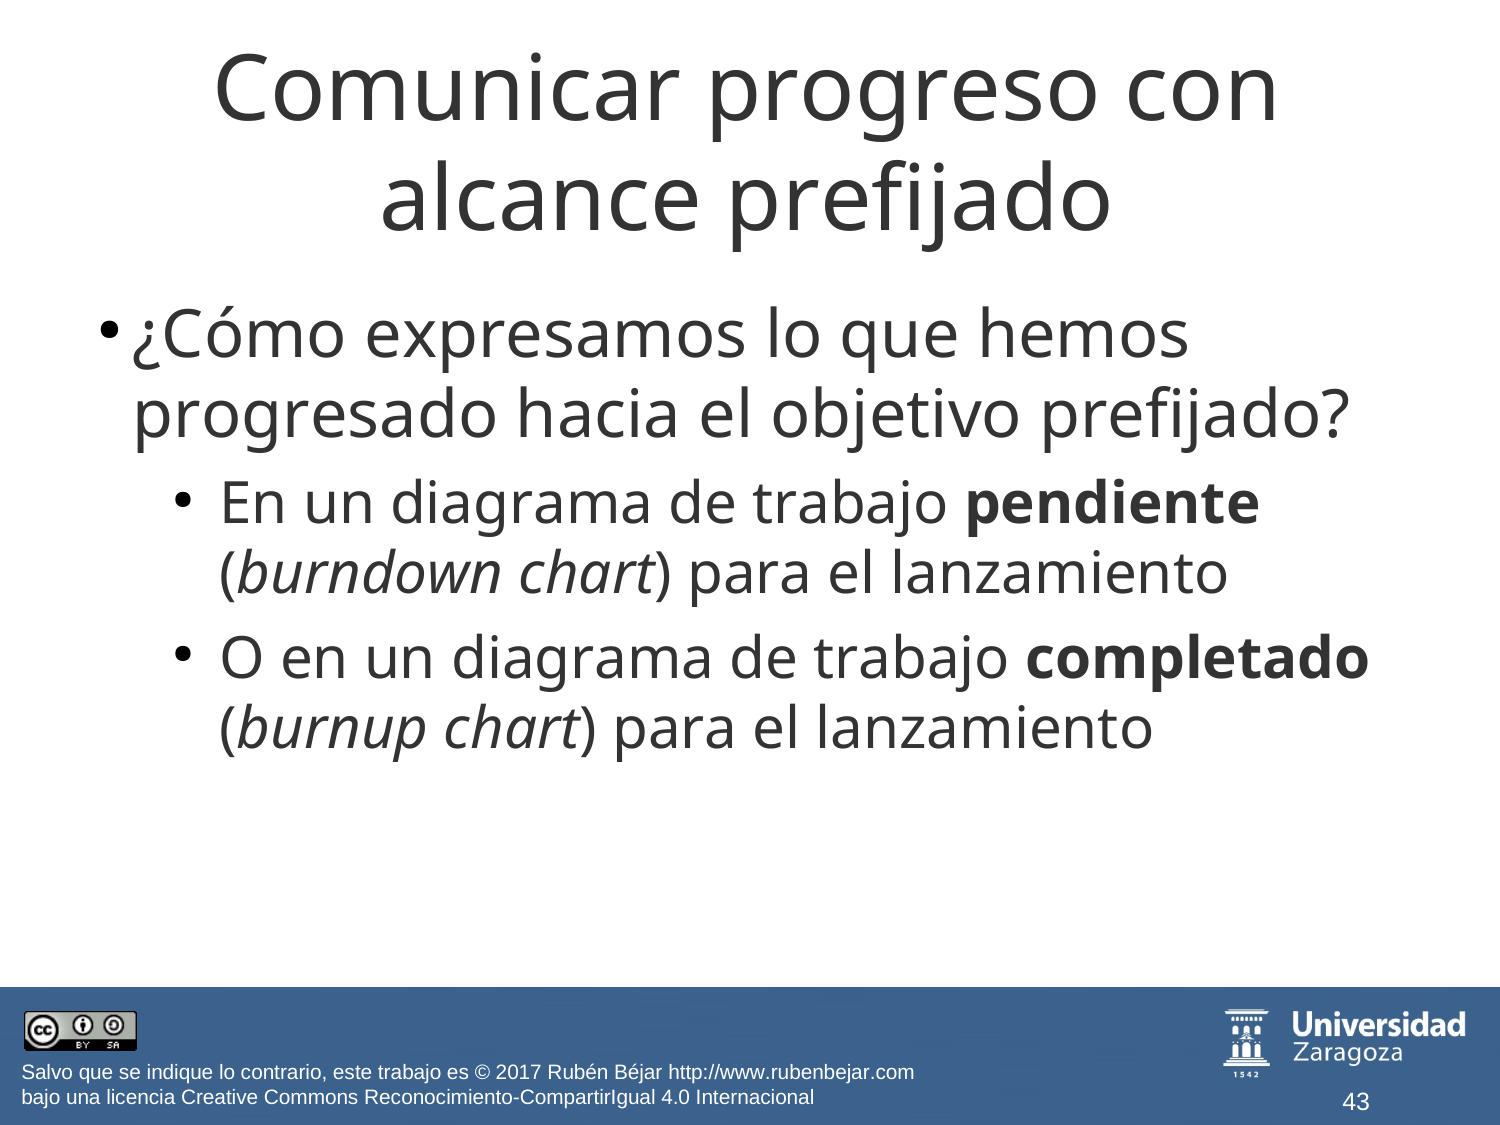

# Comunicar progreso con alcance prefijado
¿Cómo expresamos lo que hemos progresado hacia el objetivo prefijado?
En un diagrama de trabajo pendiente (burndown chart) para el lanzamiento
O en un diagrama de trabajo completado (burnup chart) para el lanzamiento